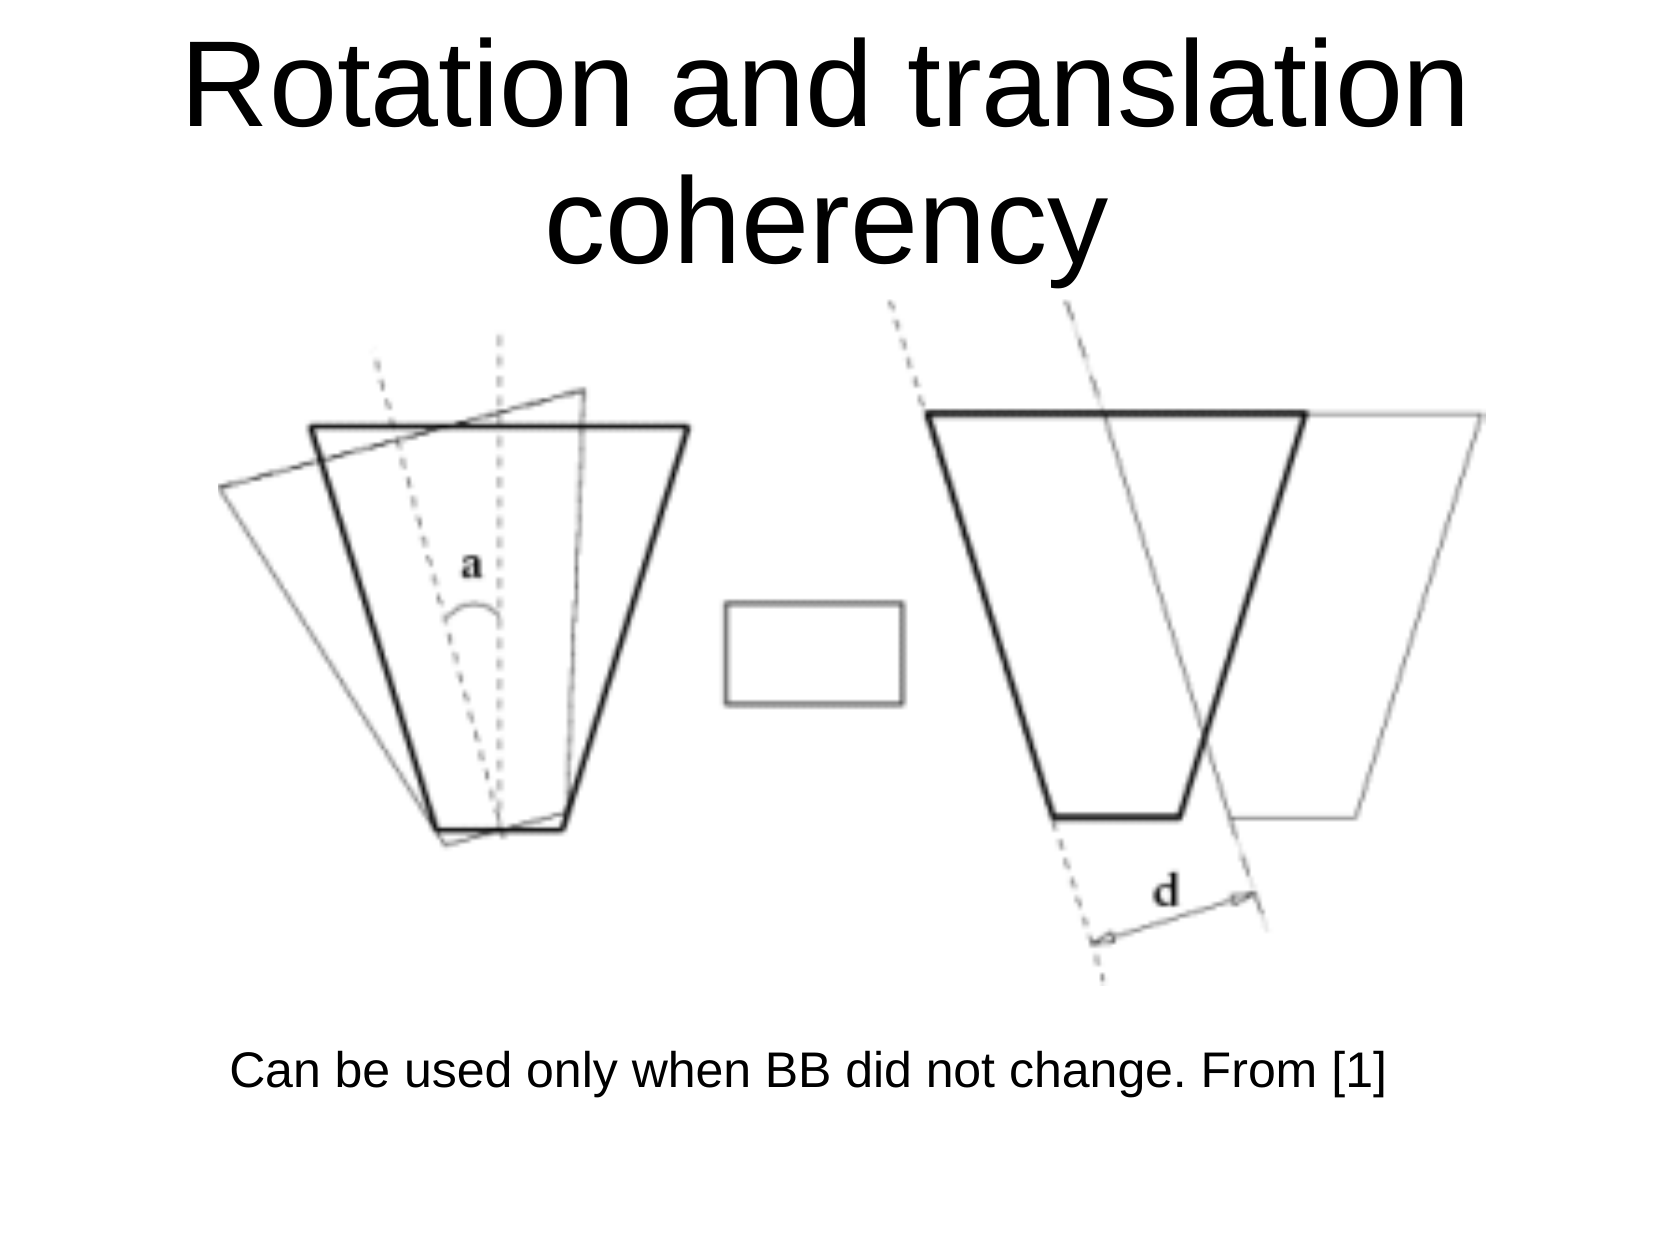

# Rotation and translation coherency
Can be used only when BB did not change. From [1]